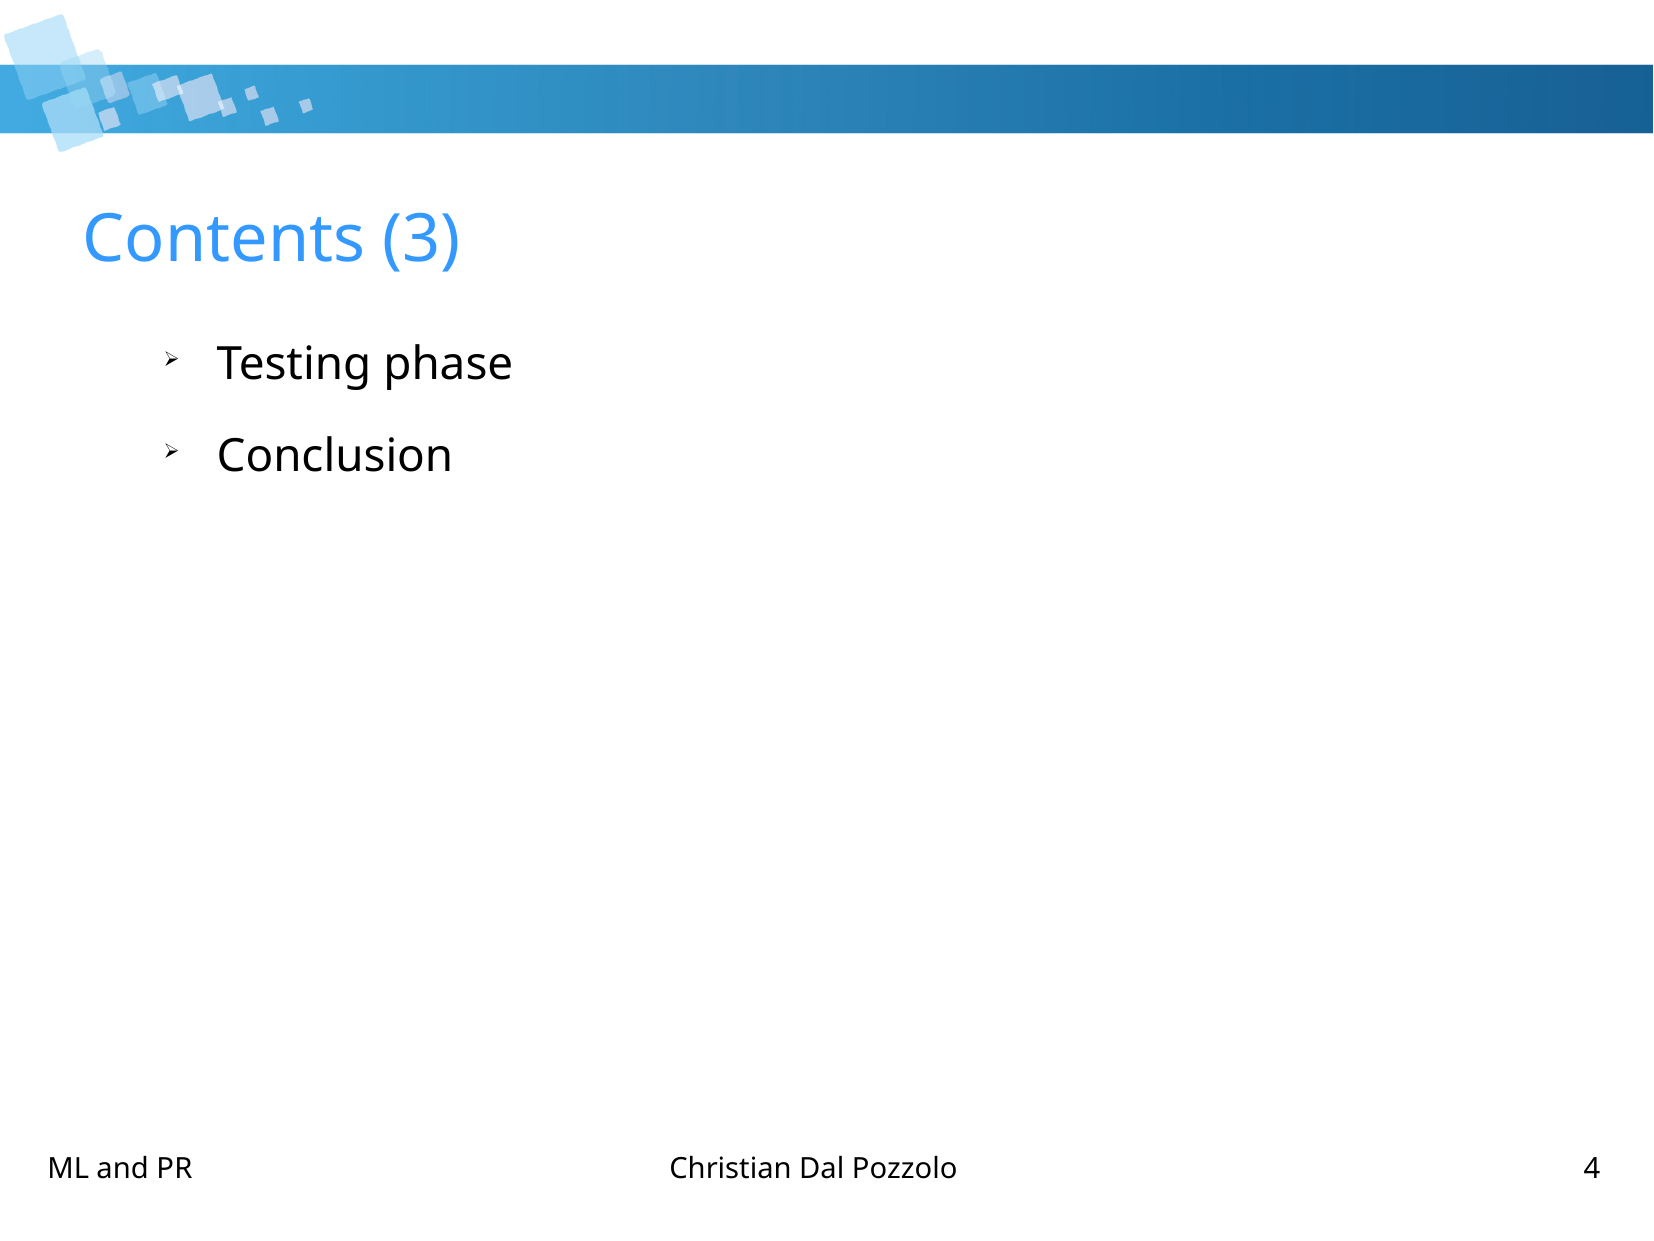

# Contents (3)
Testing phase
Conclusion
ML and PR
Christian Dal Pozzolo
4